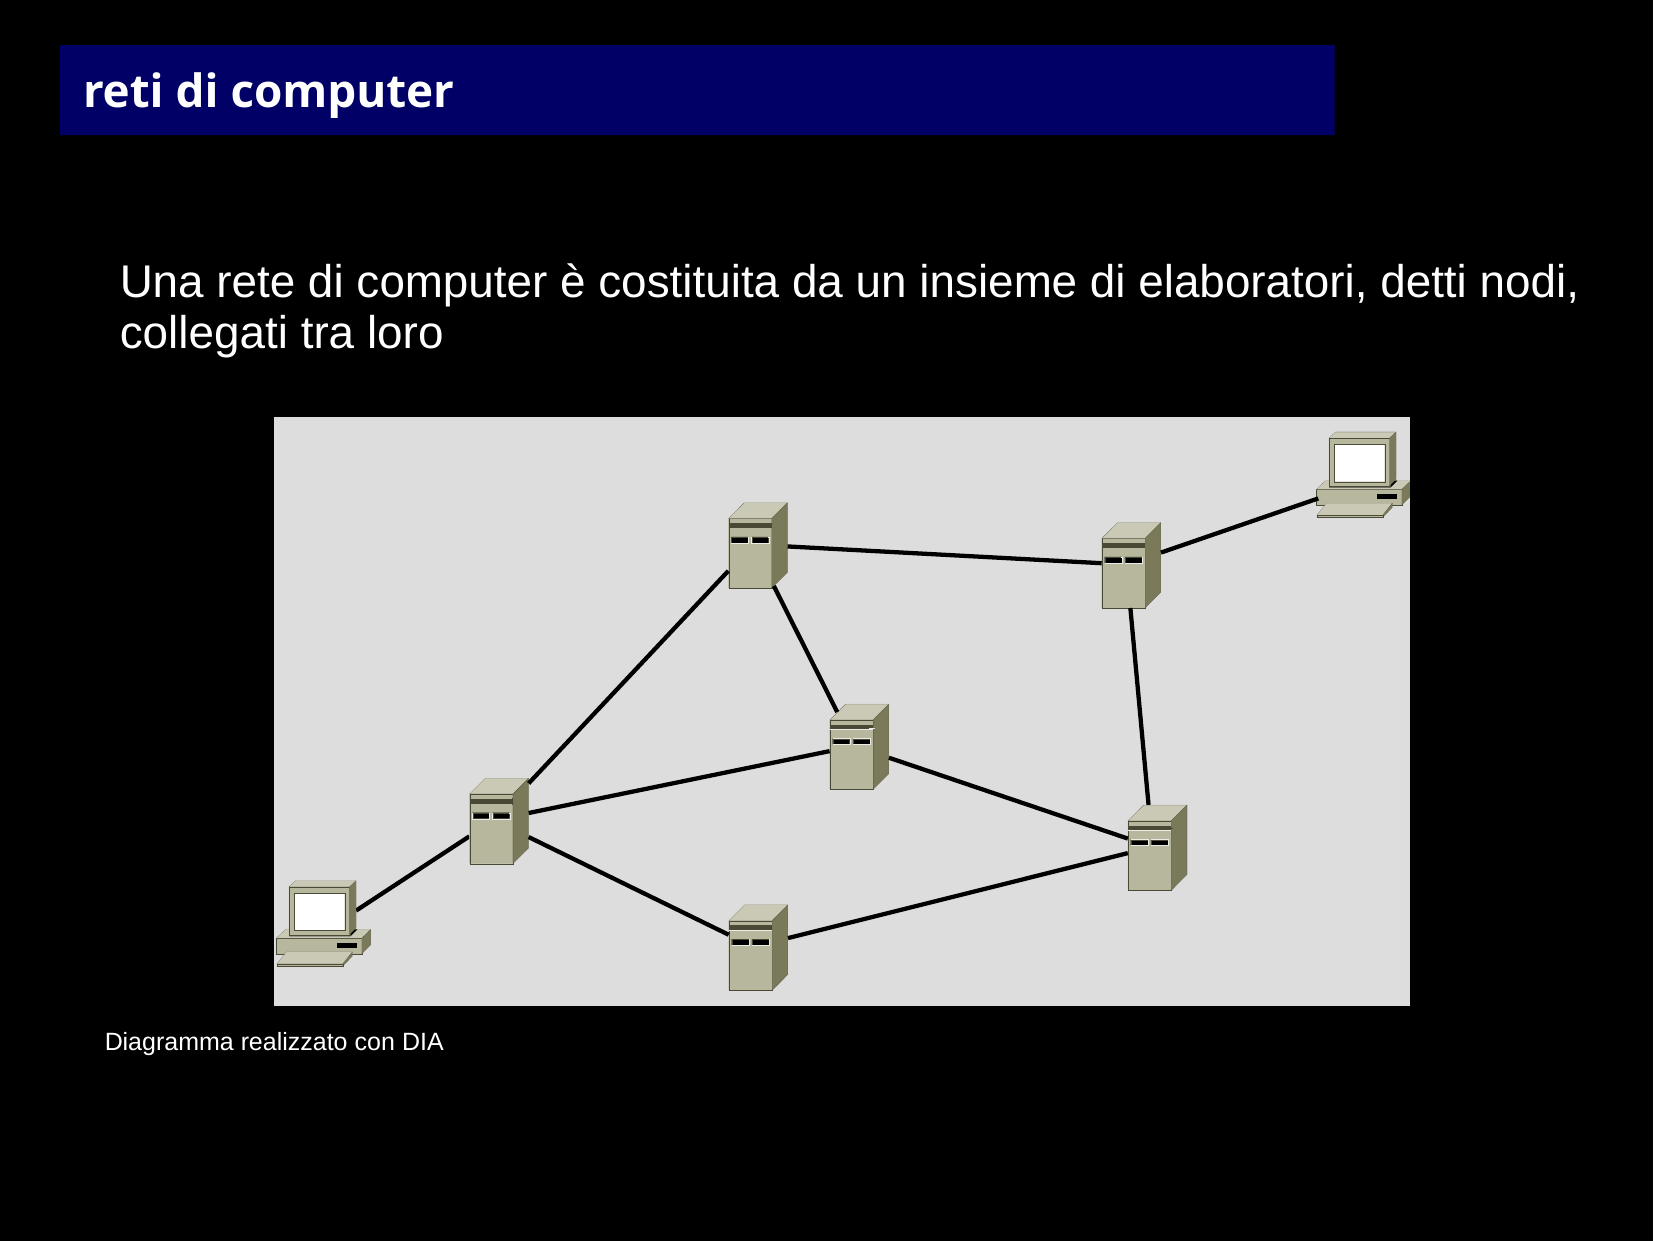

# reti di computer
Una rete di computer è costituita da un insieme di elaboratori, detti nodi, collegati tra loro
Diagramma realizzato con DIA